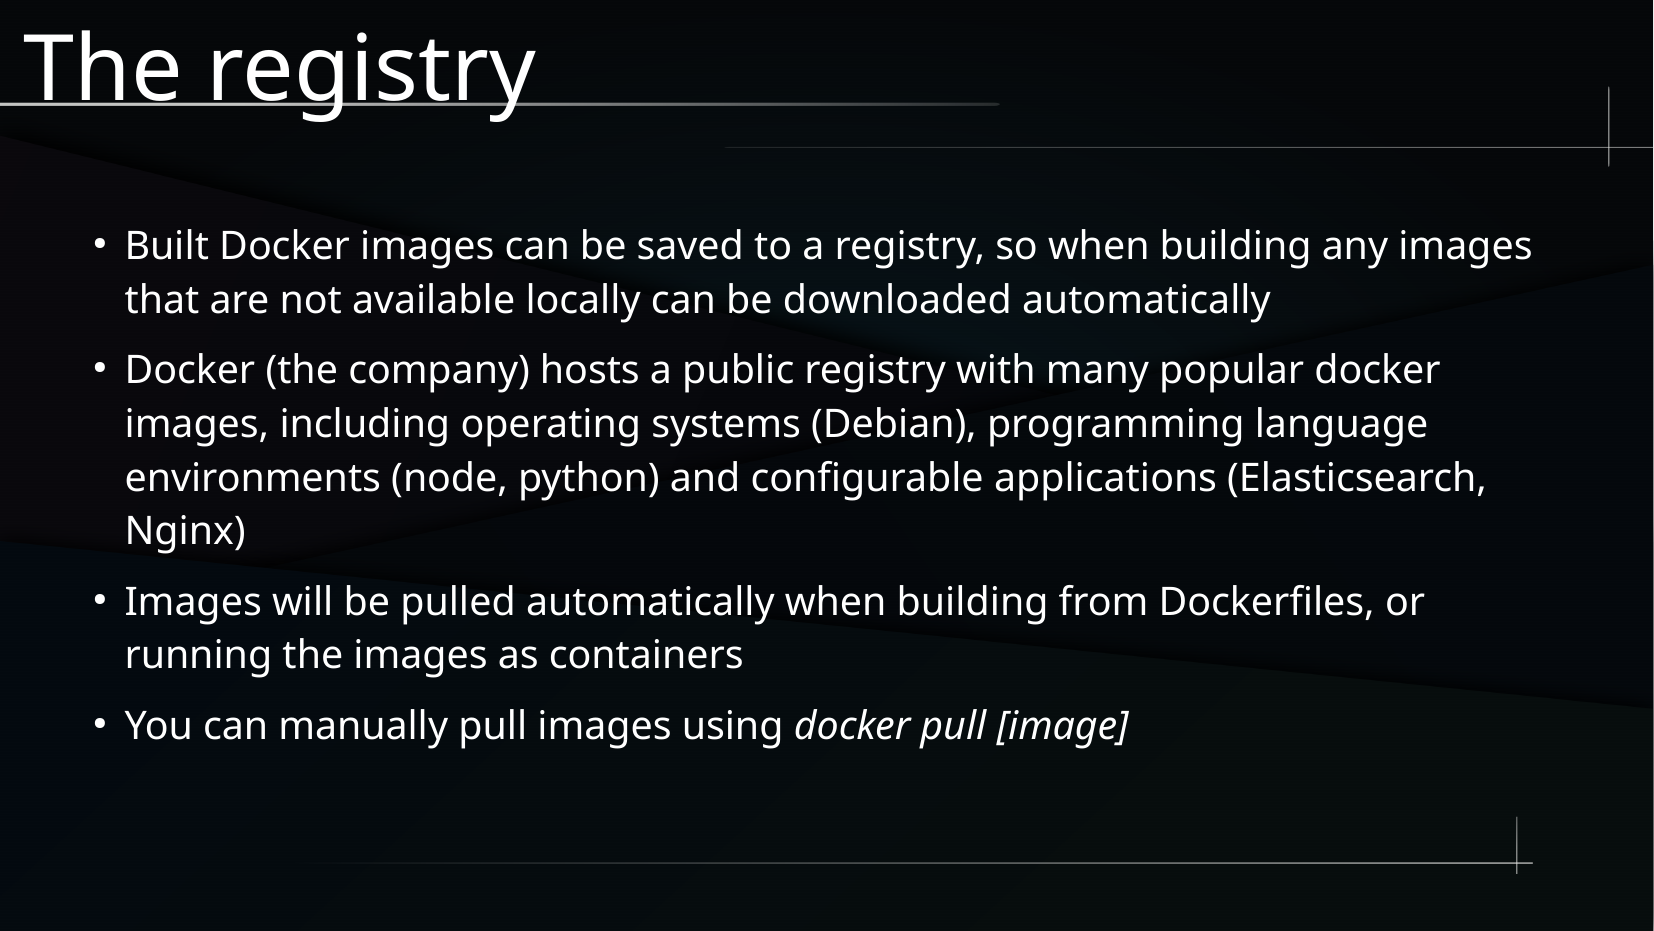

# The registry
Built Docker images can be saved to a registry, so when building any images that are not available locally can be downloaded automatically
Docker (the company) hosts a public registry with many popular docker images, including operating systems (Debian), programming language environments (node, python) and configurable applications (Elasticsearch, Nginx)
Images will be pulled automatically when building from Dockerfiles, or running the images as containers
You can manually pull images using docker pull [image]